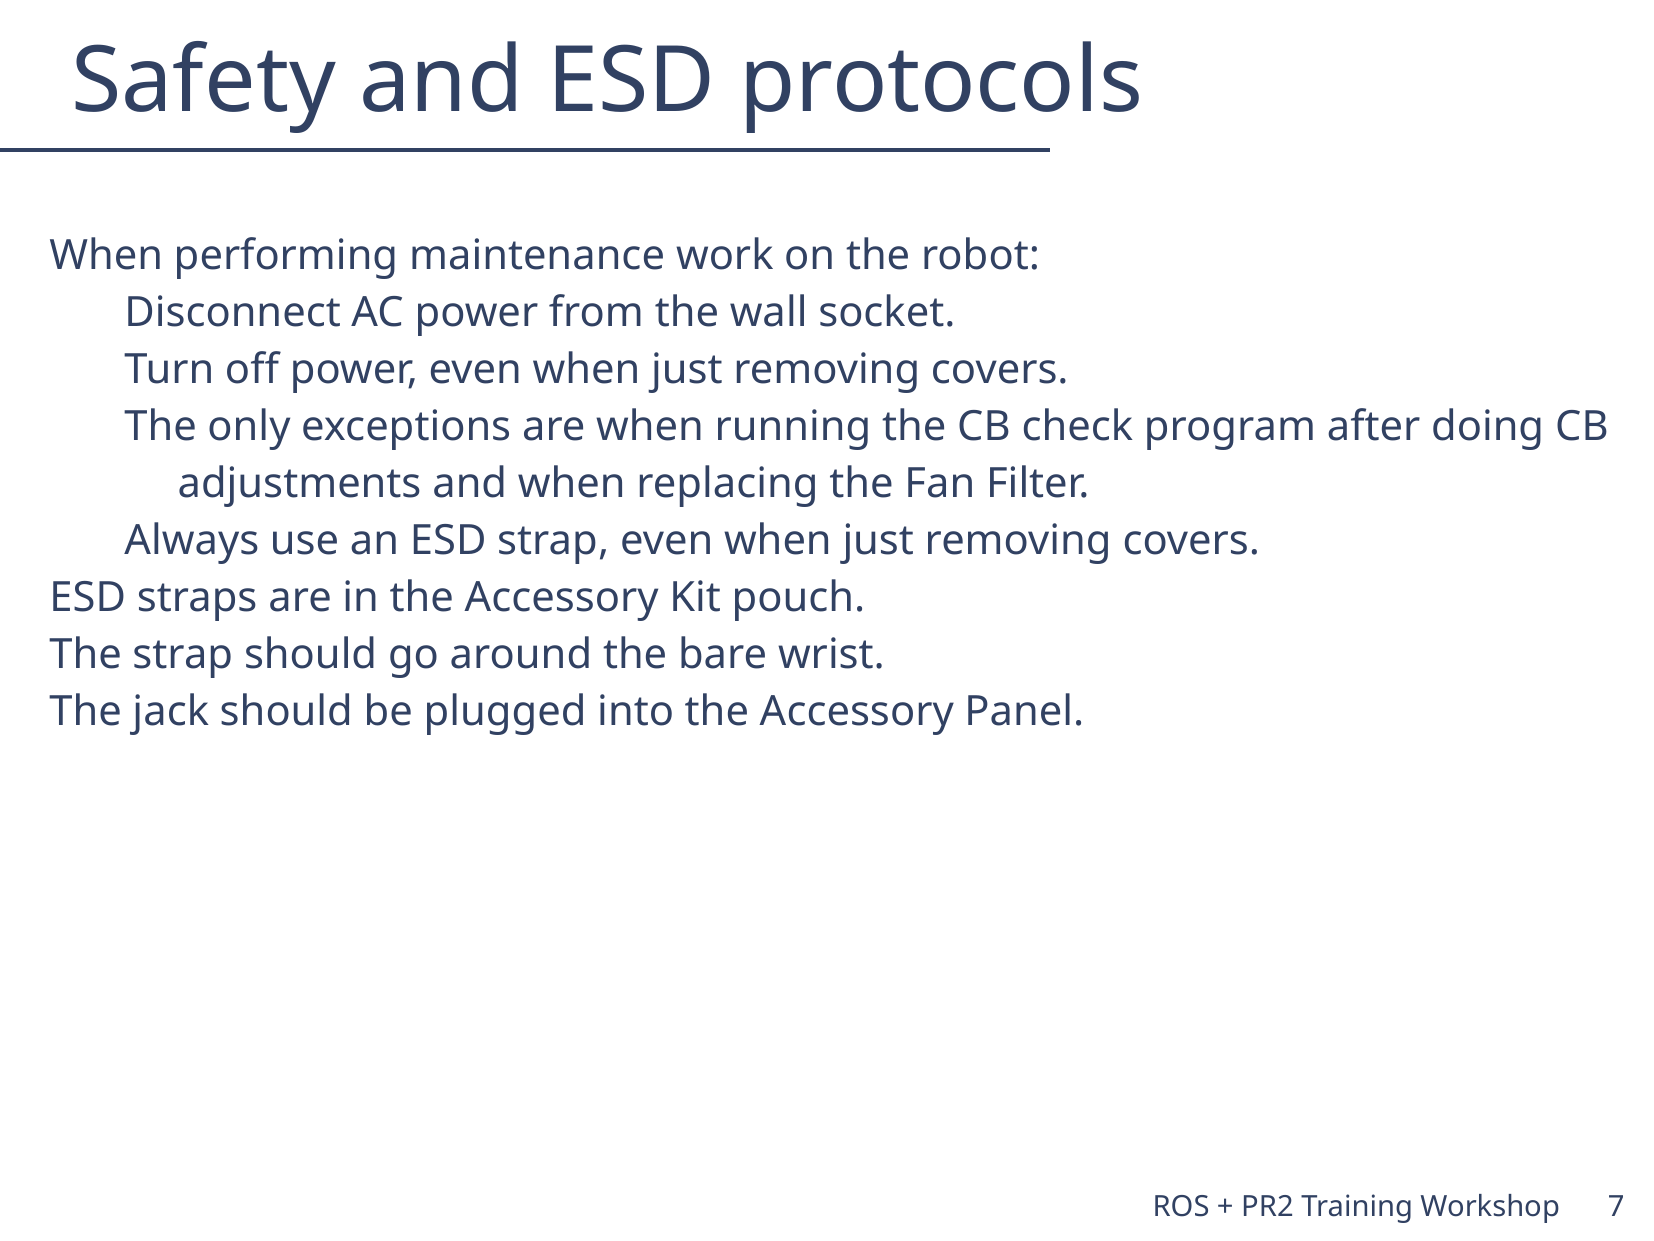

# Safety and ESD protocols
When performing maintenance work on the robot:
Disconnect AC power from the wall socket.
Turn off power, even when just removing covers.
The only exceptions are when running the CB check program after doing CB adjustments and when replacing the Fan Filter.
Always use an ESD strap, even when just removing covers.
ESD straps are in the Accessory Kit pouch.
The strap should go around the bare wrist.
The jack should be plugged into the Accessory Panel.